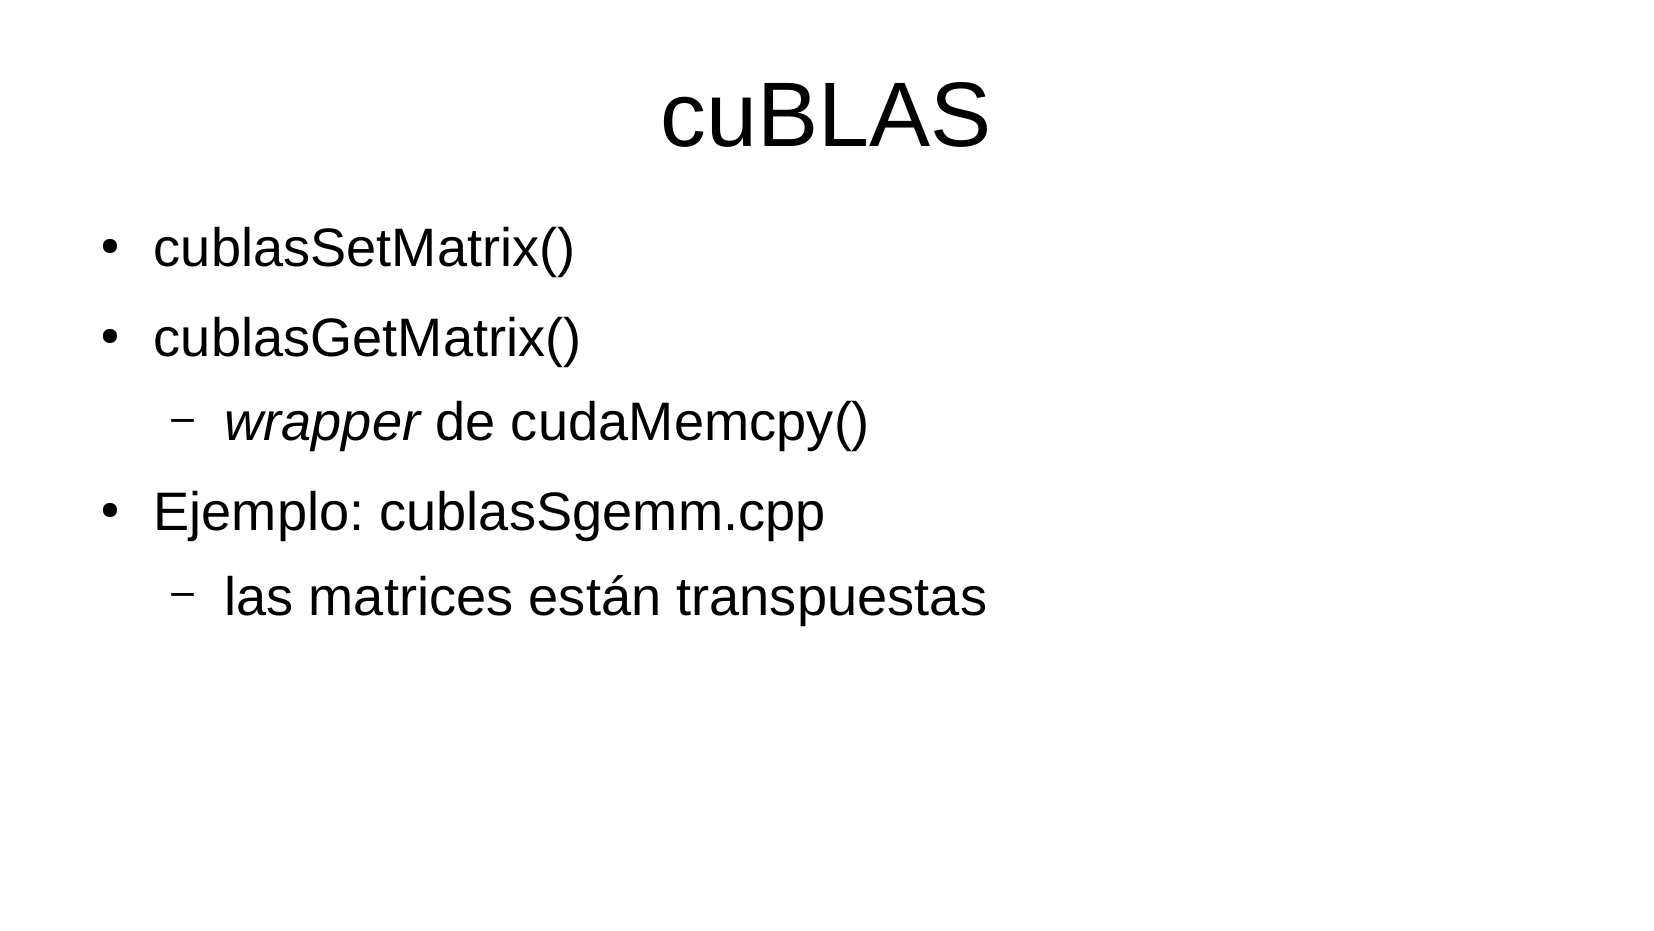

# cuBLAS
cublasSetMatrix()
cublasGetMatrix()
wrapper de cudaMemcpy()
Ejemplo: cublasSgemm.cpp
las matrices están transpuestas